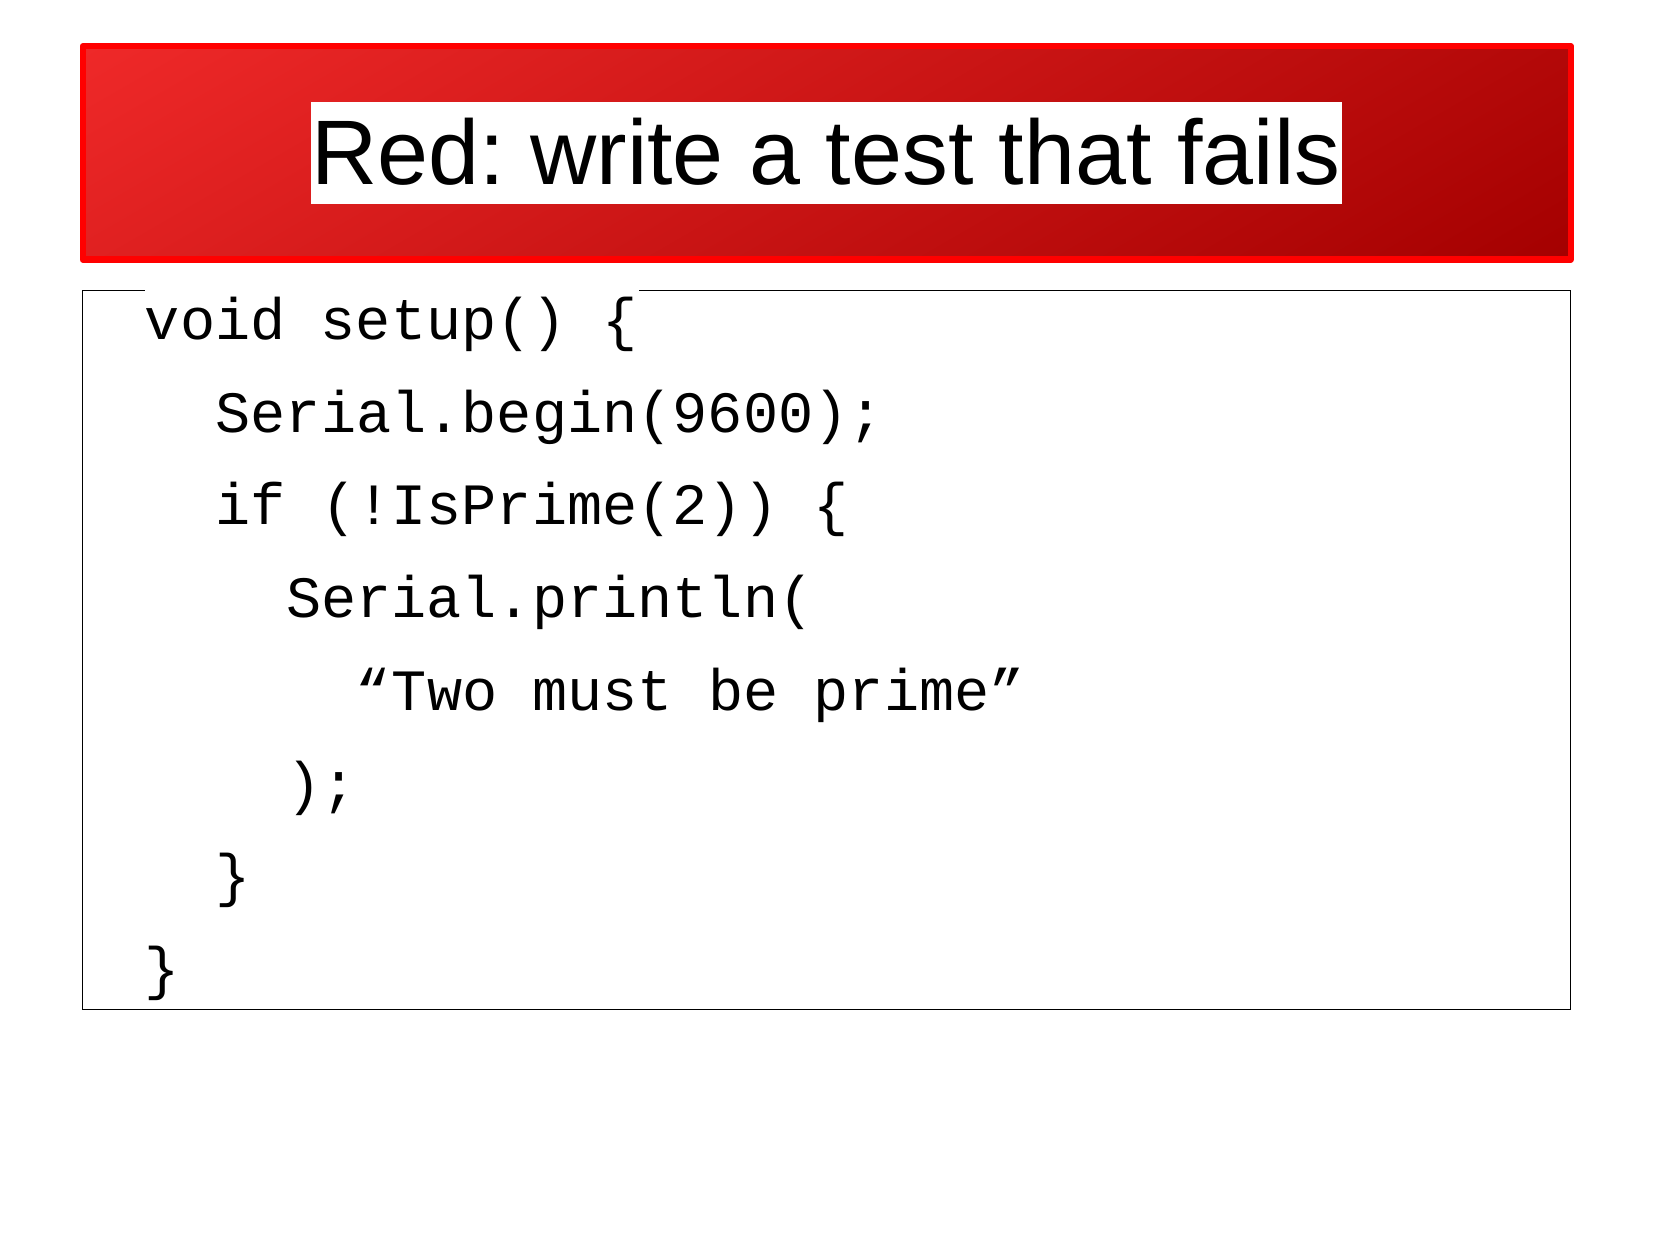

# Red: write a test that fails
void setup() {
 Serial.begin(9600);
 if (!IsPrime(2)) {
 Serial.println(
 “Two must be prime”
 );
 }
}